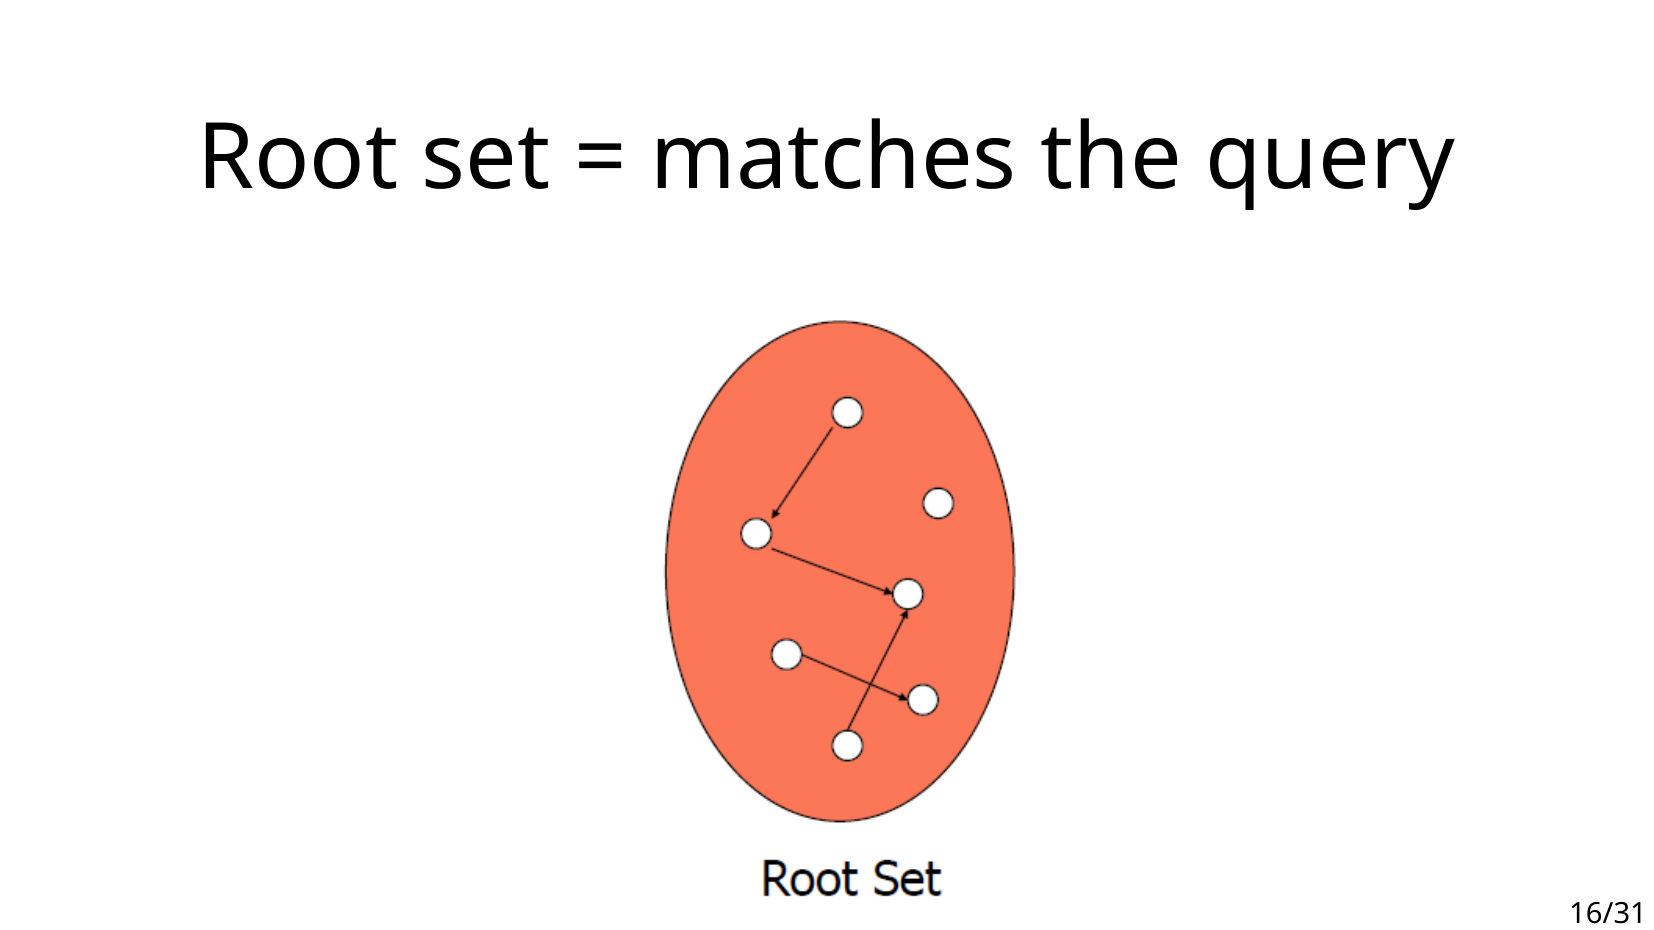

# Root set = matches the query
16